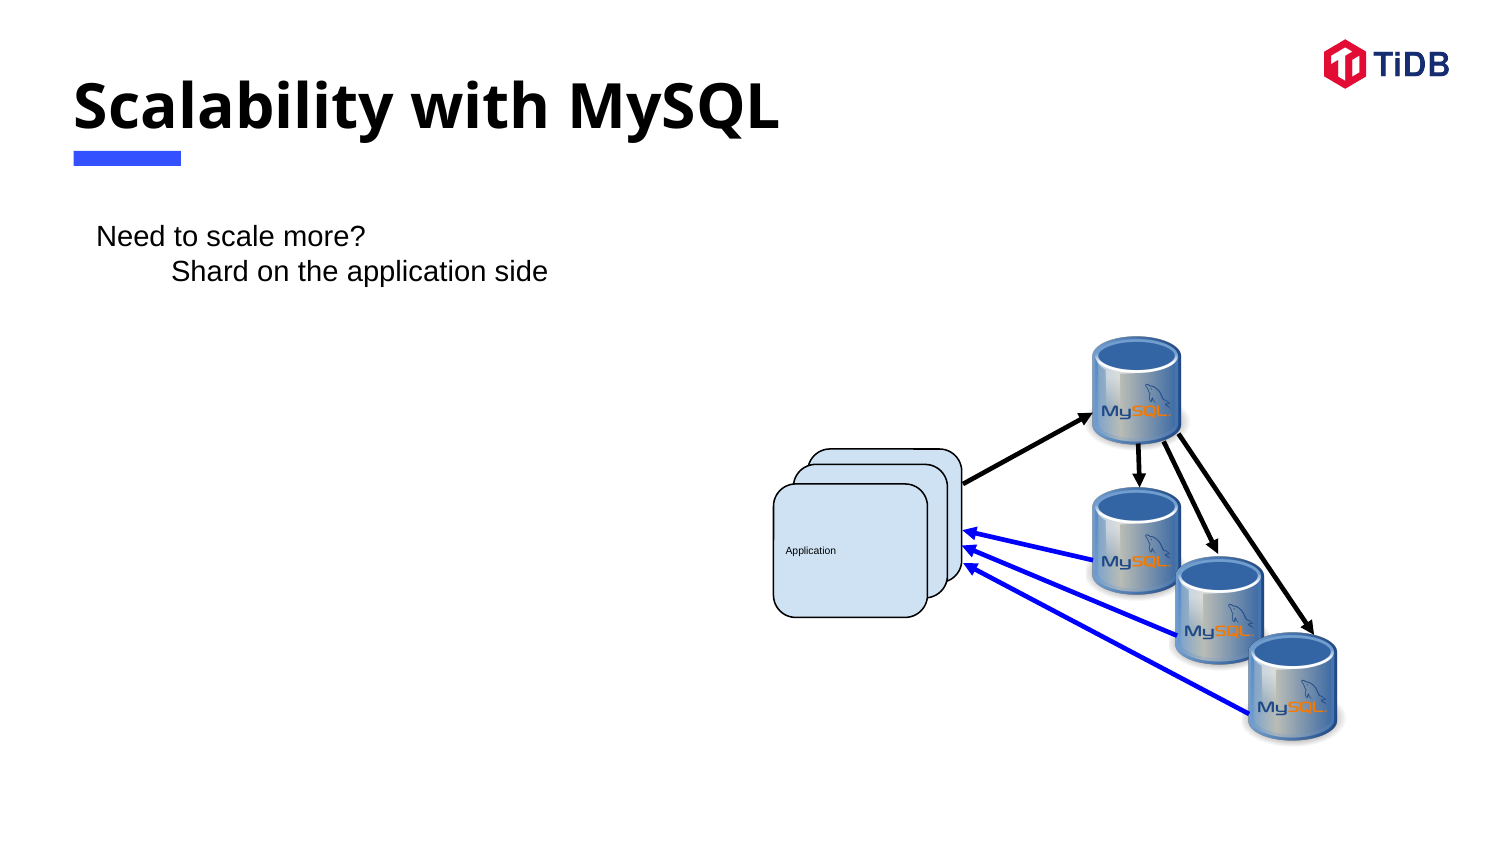

Scalability with MySQL
Need to scale more?
	Shard on the application side
Application
Application
Application